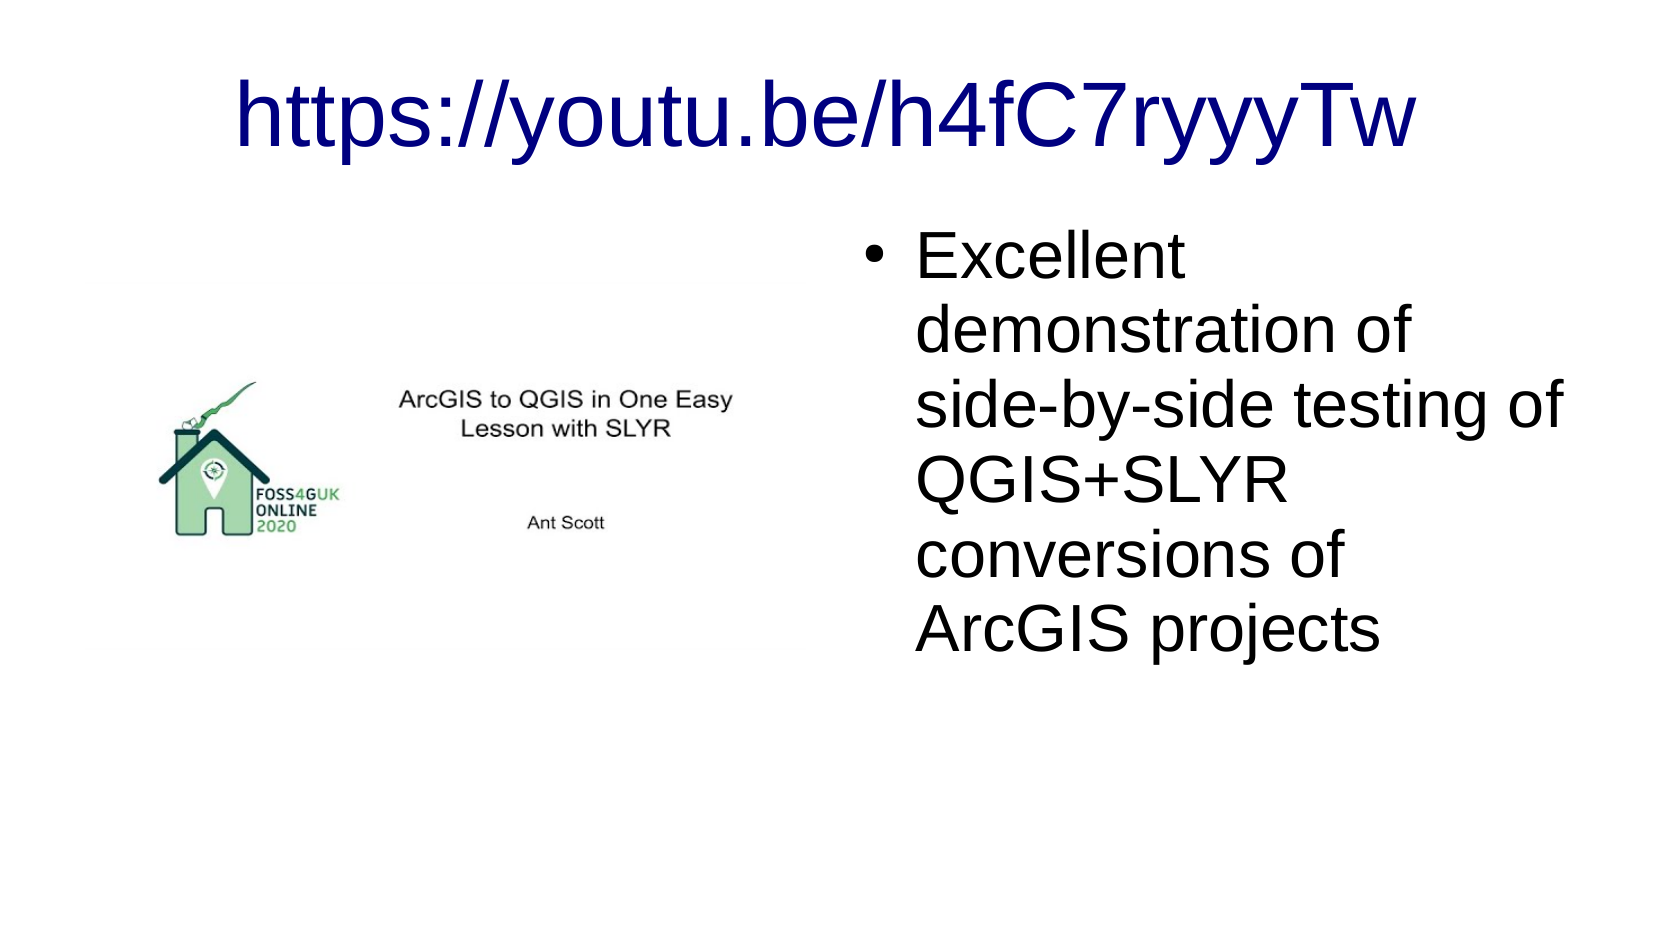

# https://youtu.be/h4fC7ryyyTw
Excellent demonstration of side-by-side testing of QGIS+SLYR conversions of ArcGIS projects